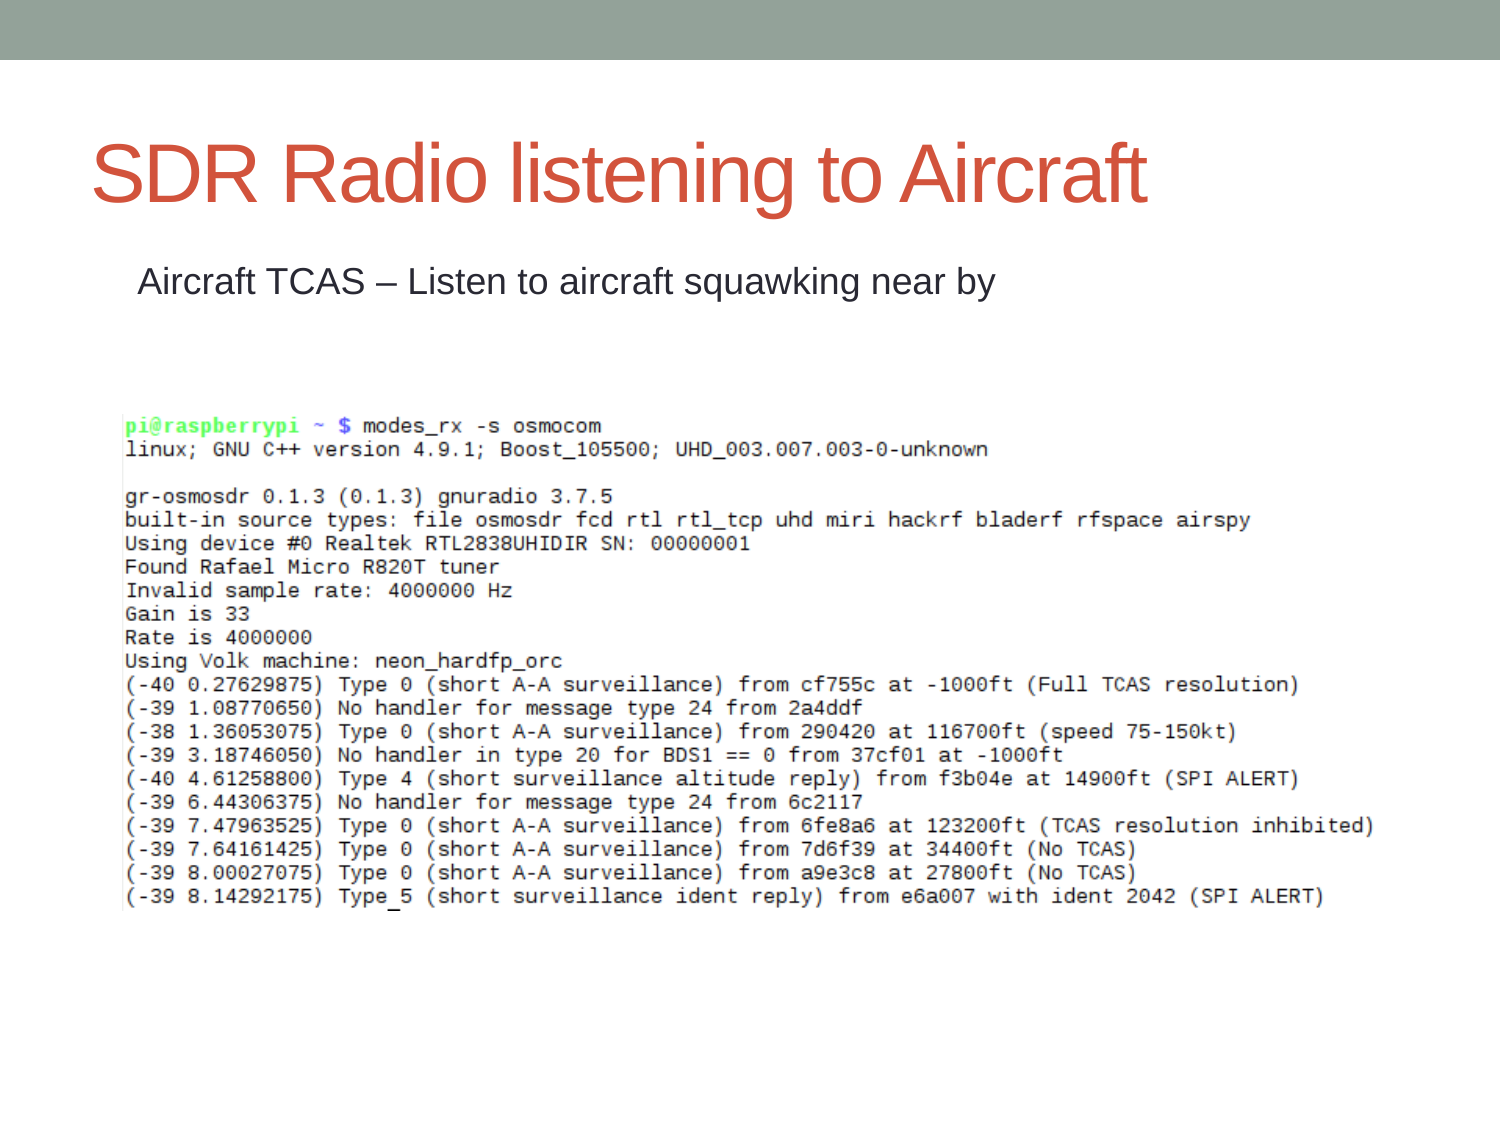

# SDR Radio listening to Aircraft
Aircraft TCAS – Listen to aircraft squawking near by